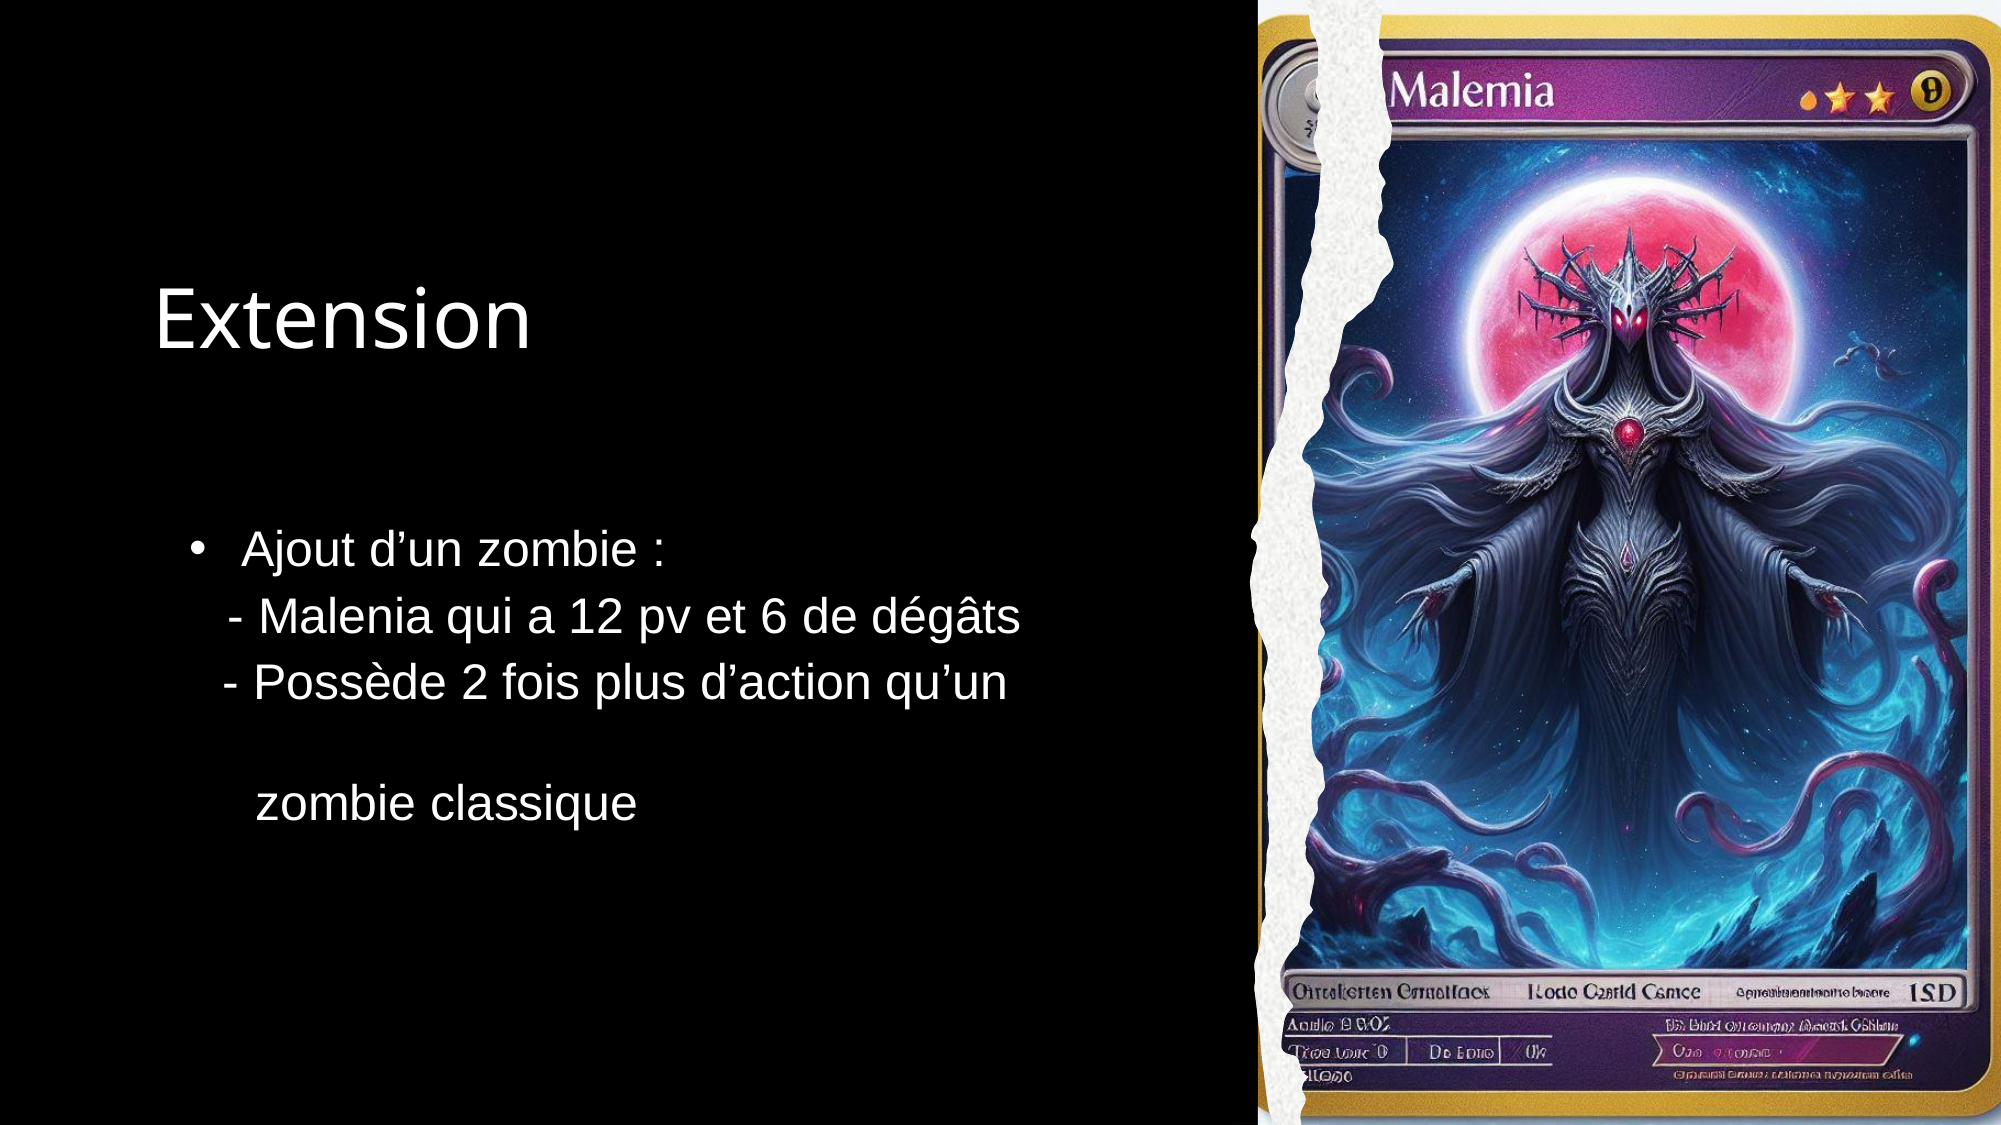

# Extension
 Ajout d’un zombie :
	- Malenia qui a 12 pv et 6 de dégâts
 - Possède 2 fois plus d’action qu’un
	 zombie classique